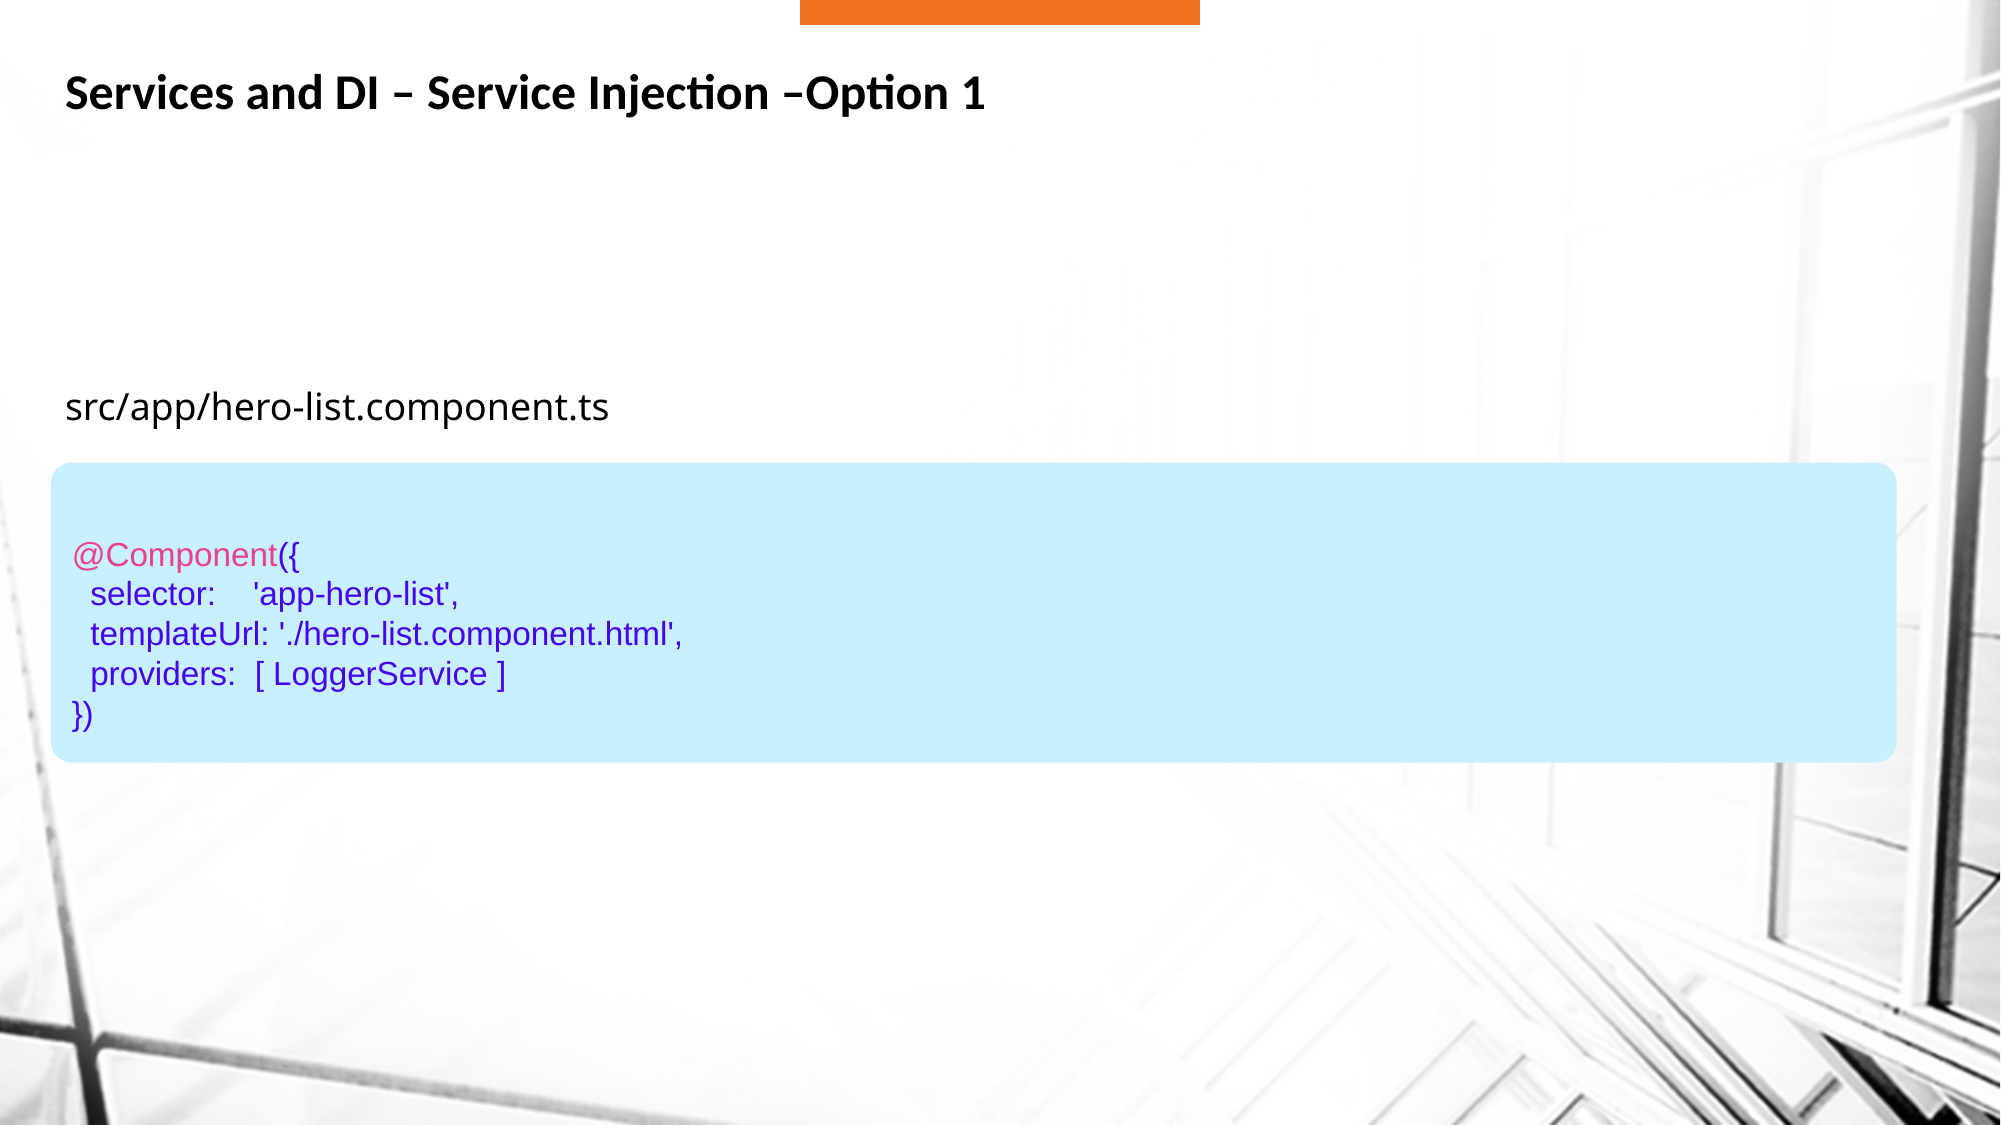

# Services and DI – Service Injection –Option 1
src/app/hero-list.component.ts
@Component({
 selector: 'app-hero-list',
 templateUrl: './hero-list.component.html',
 providers: [ LoggerService ]
})